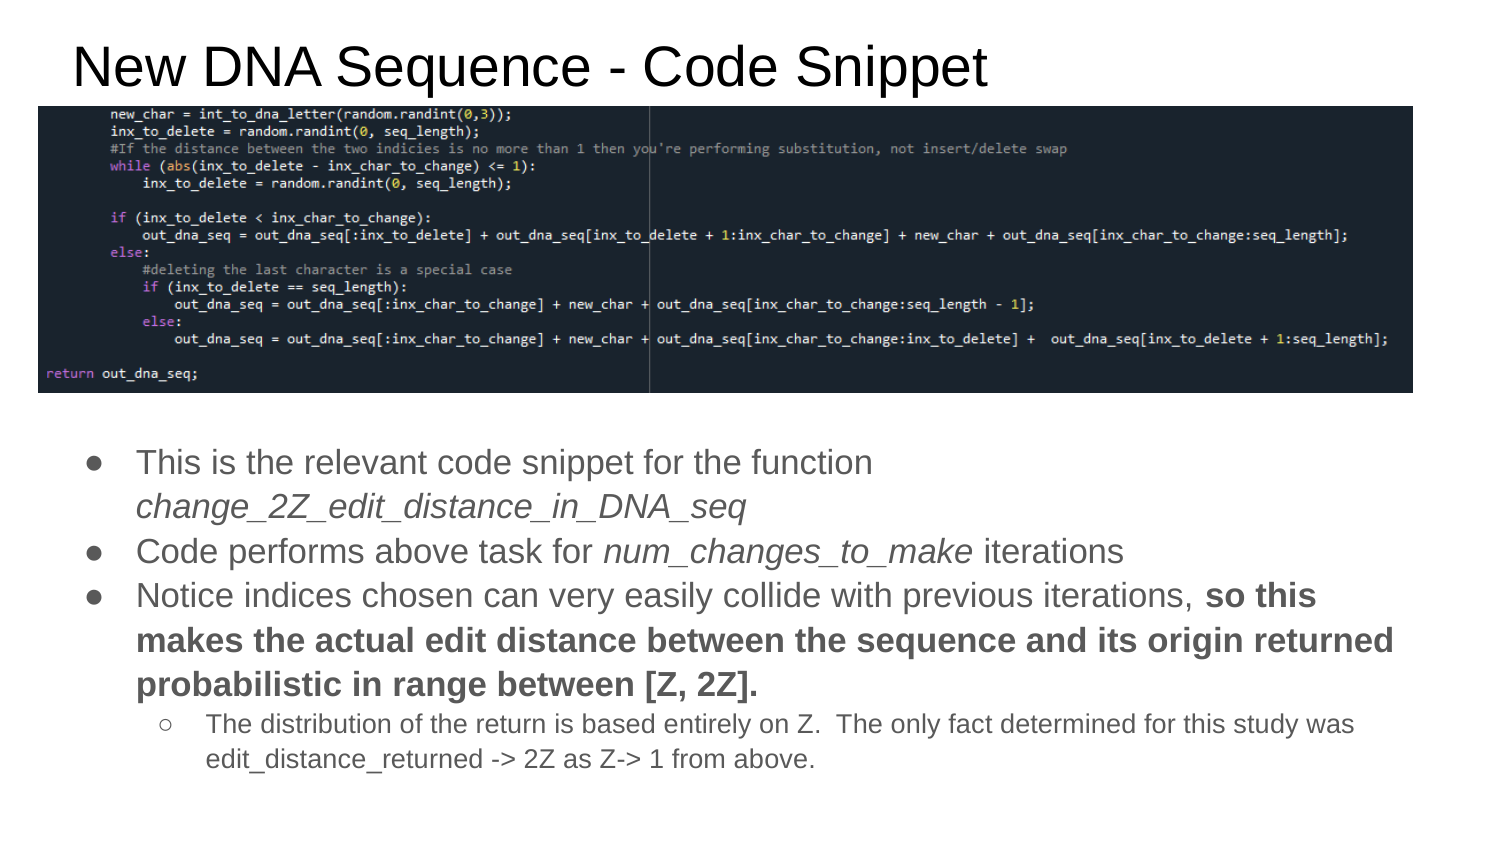

# New DNA Sequence - Code Snippet
This is the relevant code snippet for the function change_2Z_edit_distance_in_DNA_seq
Code performs above task for num_changes_to_make iterations
Notice indices chosen can very easily collide with previous iterations, so this makes the actual edit distance between the sequence and its origin returned probabilistic in range between [Z, 2Z].
The distribution of the return is based entirely on Z. The only fact determined for this study was edit_distance_returned -> 2Z as Z-> 1 from above.